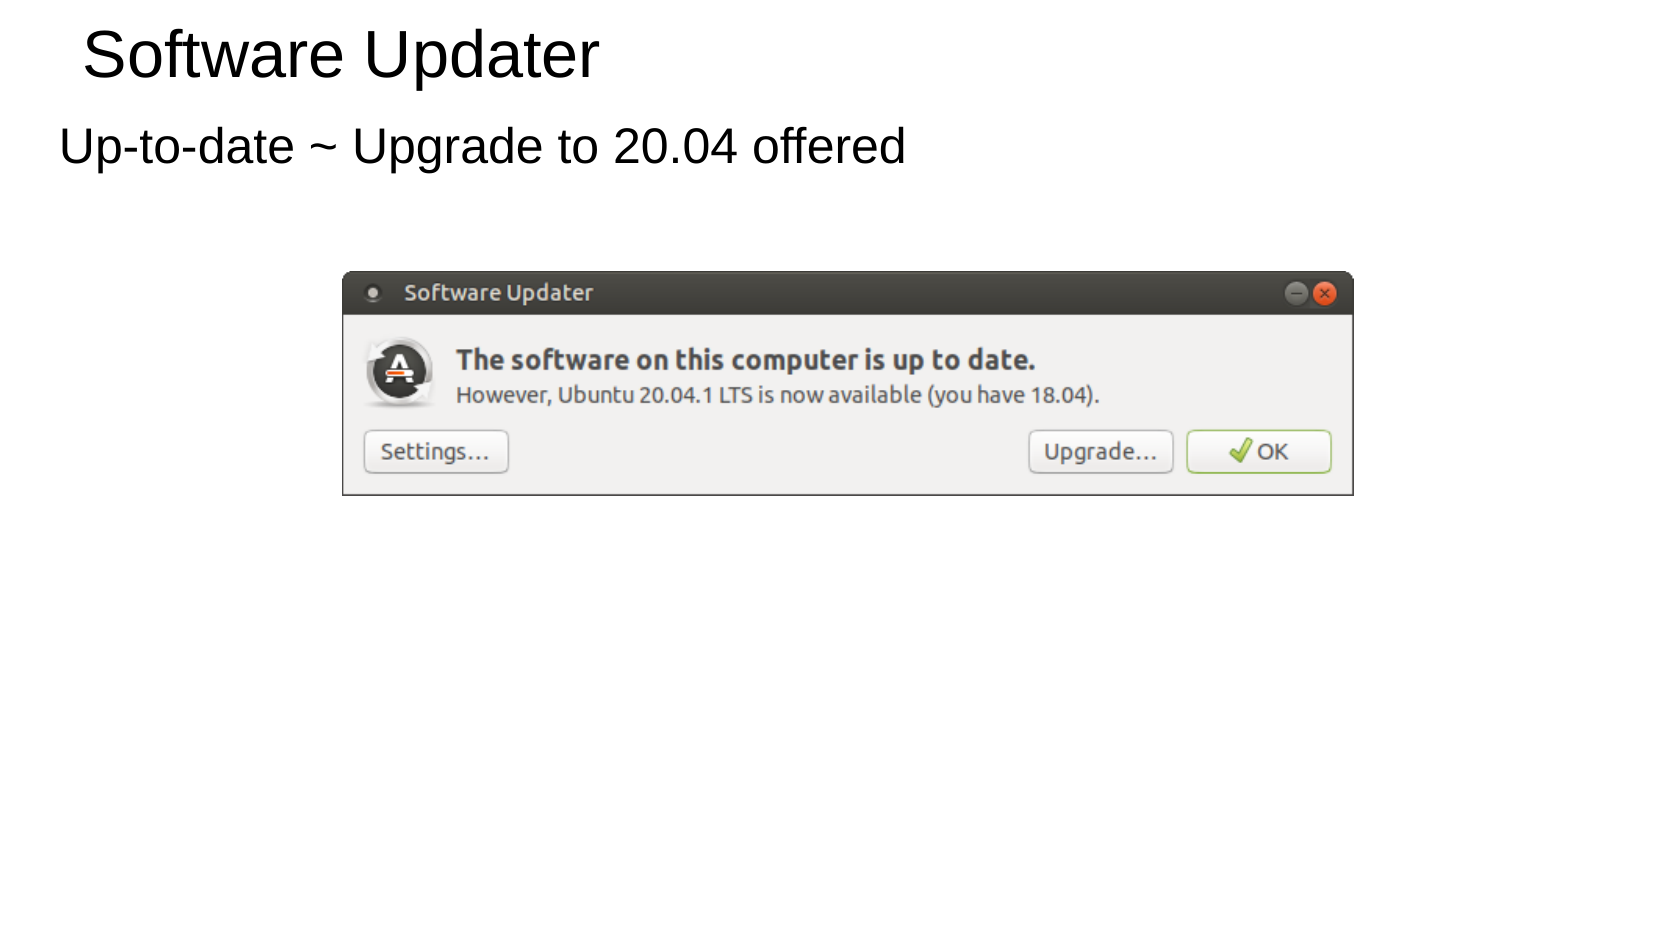

# Software Updater
Up-to-date ~ Upgrade to 20.04 offered